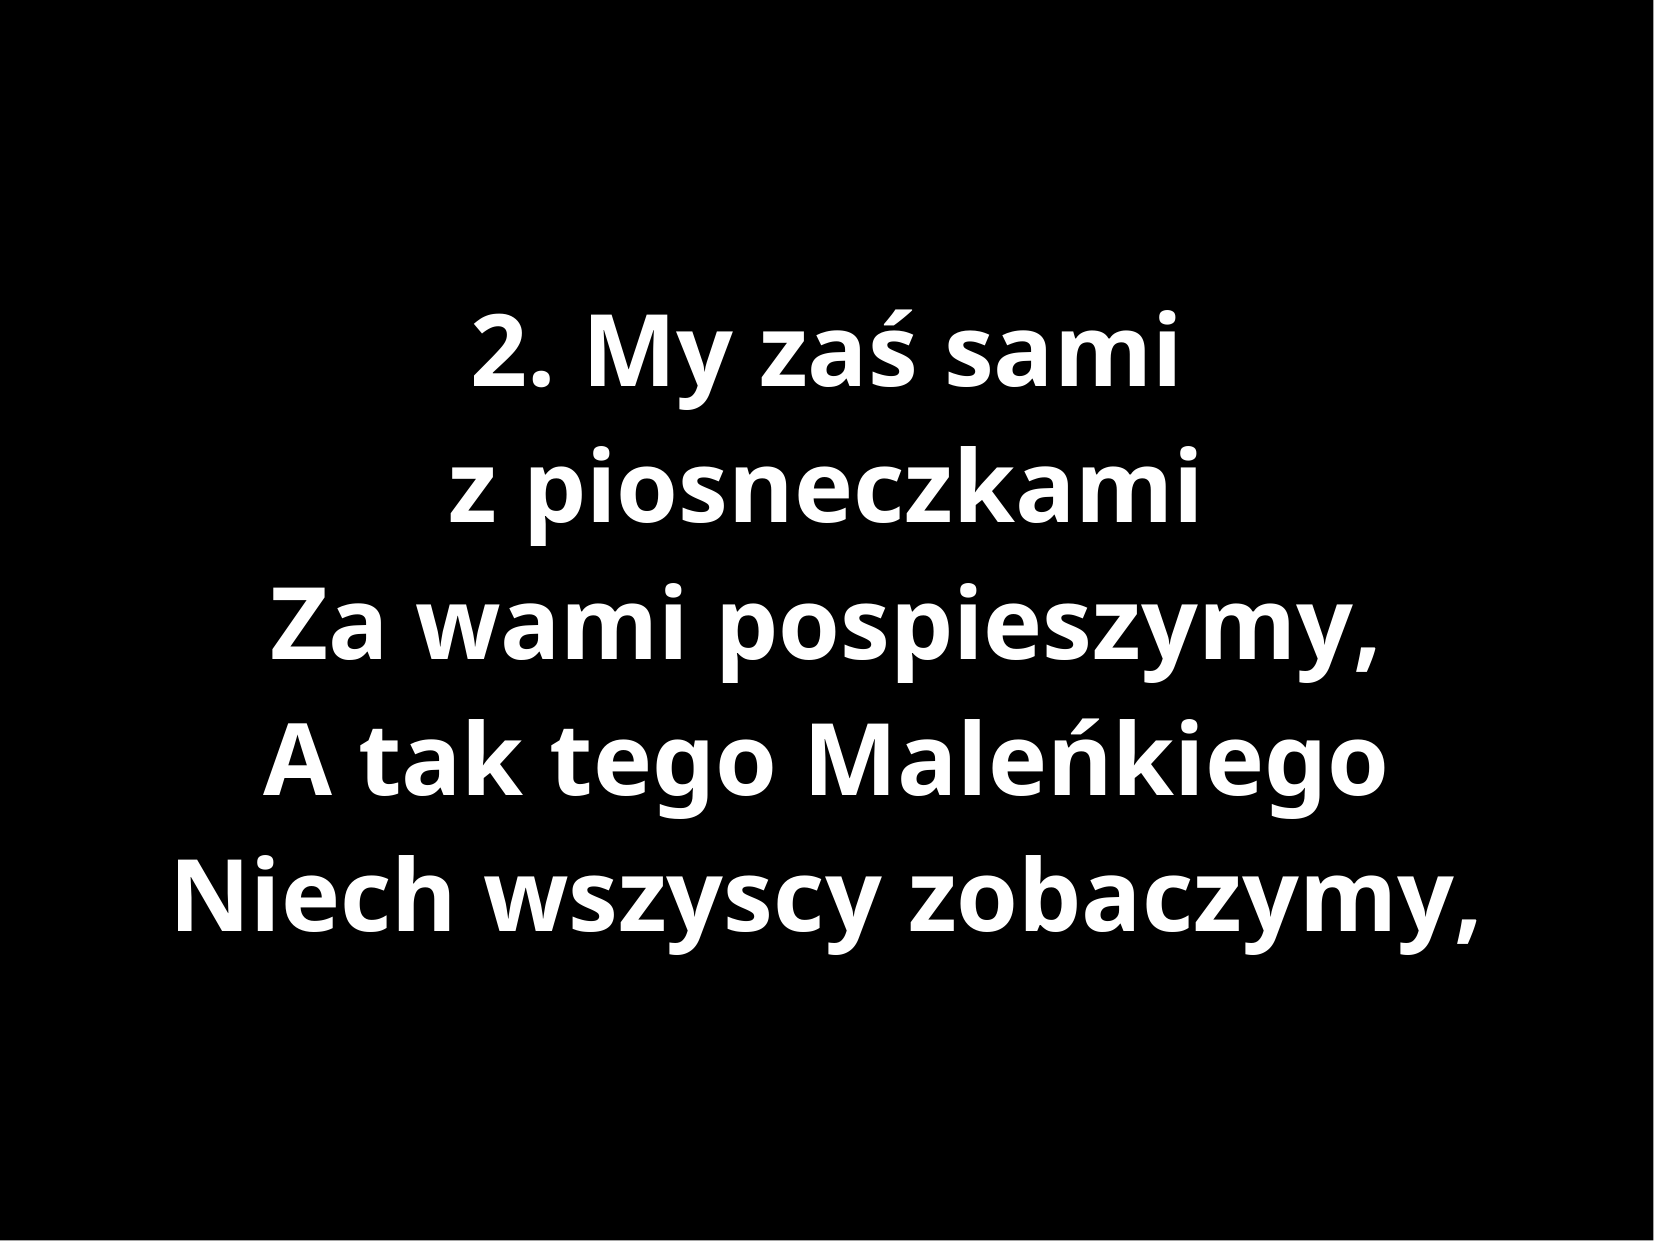

# 2. My zaś sami z piosneczkami Za wami pospieszymy, A tak tego Maleńkiego Niech wszyscy zobaczymy,